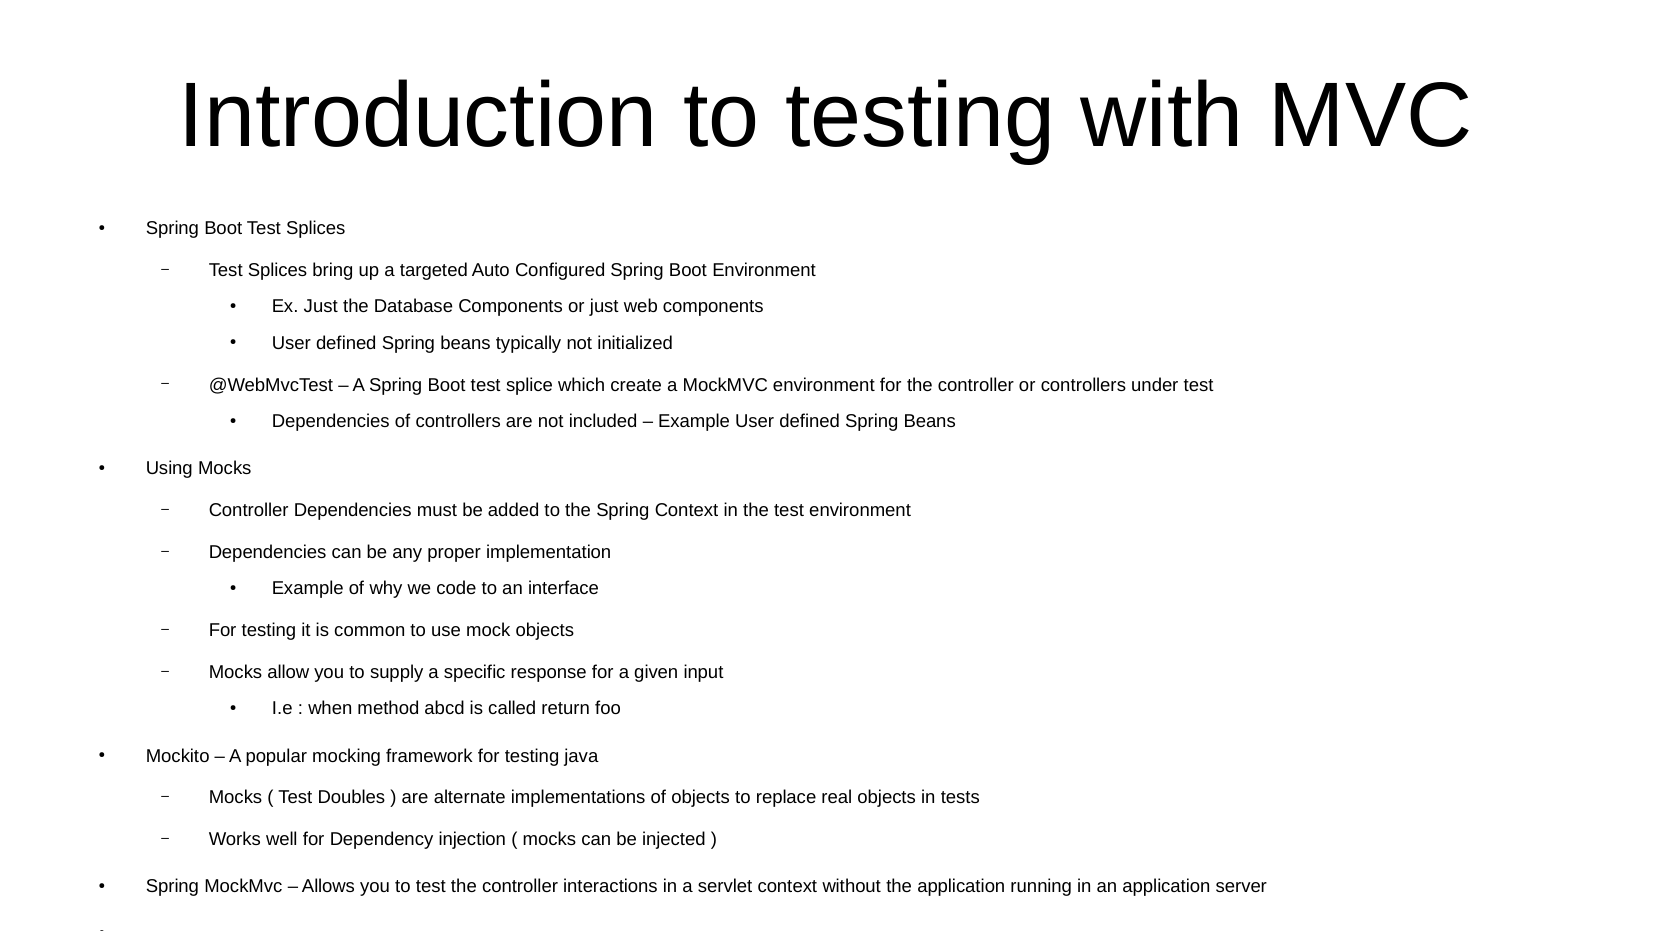

# Introduction to testing with MVC
Spring Boot Test Splices
Test Splices bring up a targeted Auto Configured Spring Boot Environment
Ex. Just the Database Components or just web components
User defined Spring beans typically not initialized
@WebMvcTest – A Spring Boot test splice which create a MockMVC environment for the controller or controllers under test
Dependencies of controllers are not included – Example User defined Spring Beans
Using Mocks
Controller Dependencies must be added to the Spring Context in the test environment
Dependencies can be any proper implementation
Example of why we code to an interface
For testing it is common to use mock objects
Mocks allow you to supply a specific response for a given input
I.e : when method abcd is called return foo
Mockito – A popular mocking framework for testing java
Mocks ( Test Doubles ) are alternate implementations of objects to replace real objects in tests
Works well for Dependency injection ( mocks can be injected )
Spring MockMvc – Allows you to test the controller interactions in a servlet context without the application running in an application server